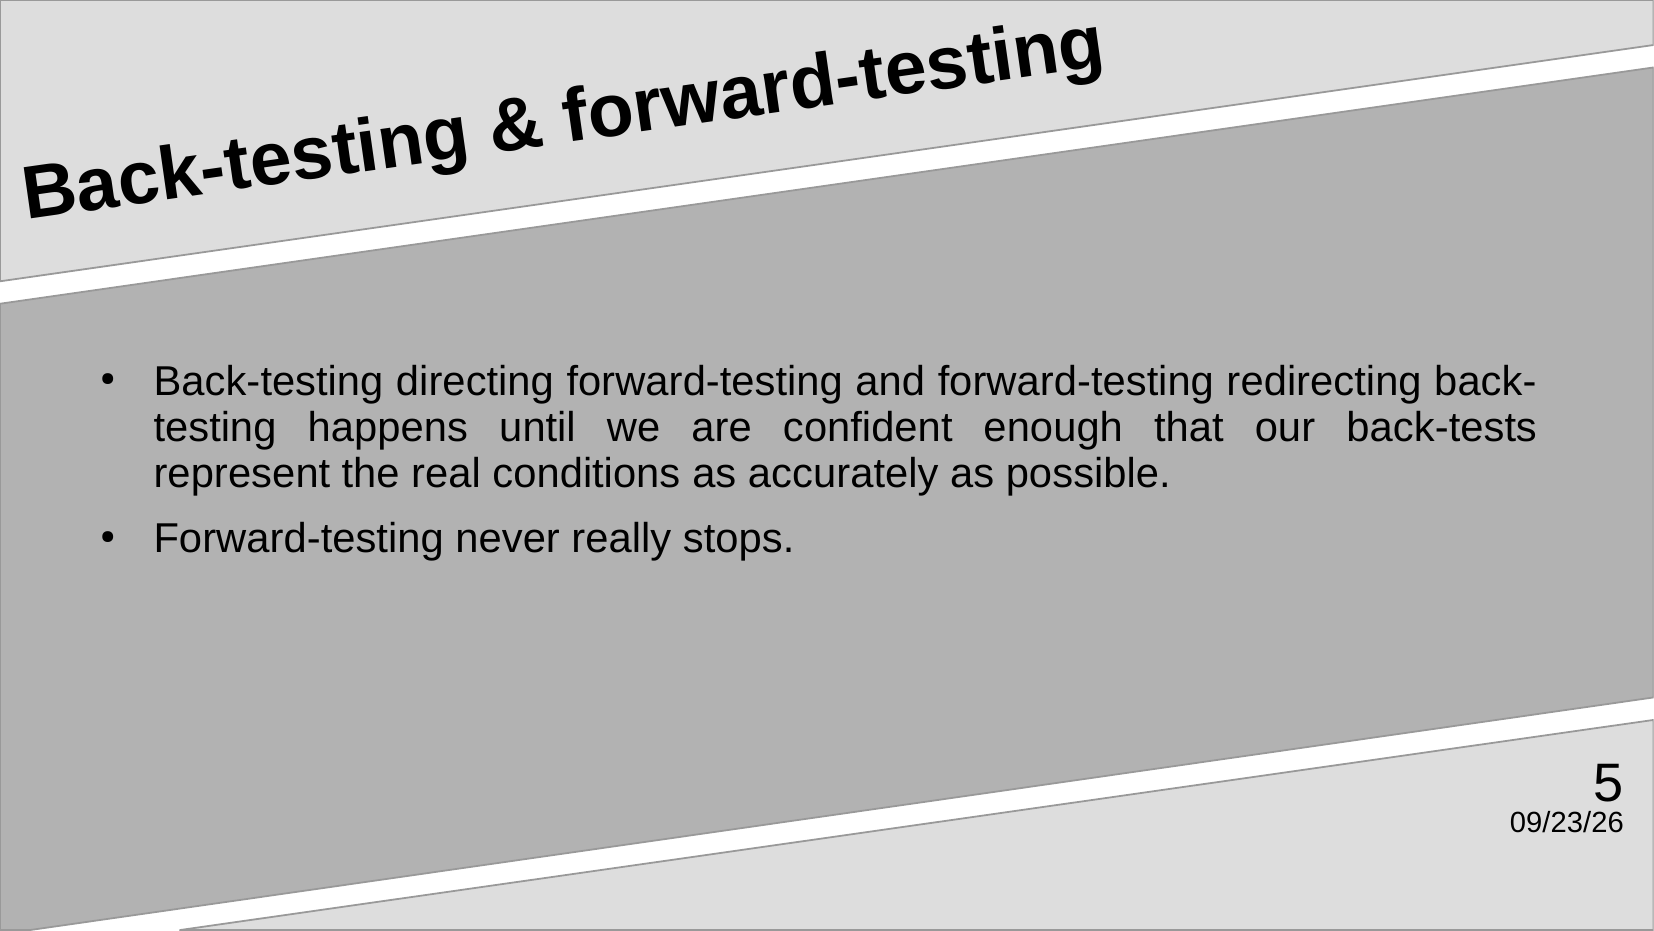

# Back-testing & forward-testing
Back-testing directing forward-testing and forward-testing redirecting back-testing happens until we are confident enough that our back-tests represent the real conditions as accurately as possible.
Forward-testing never really stops.
5